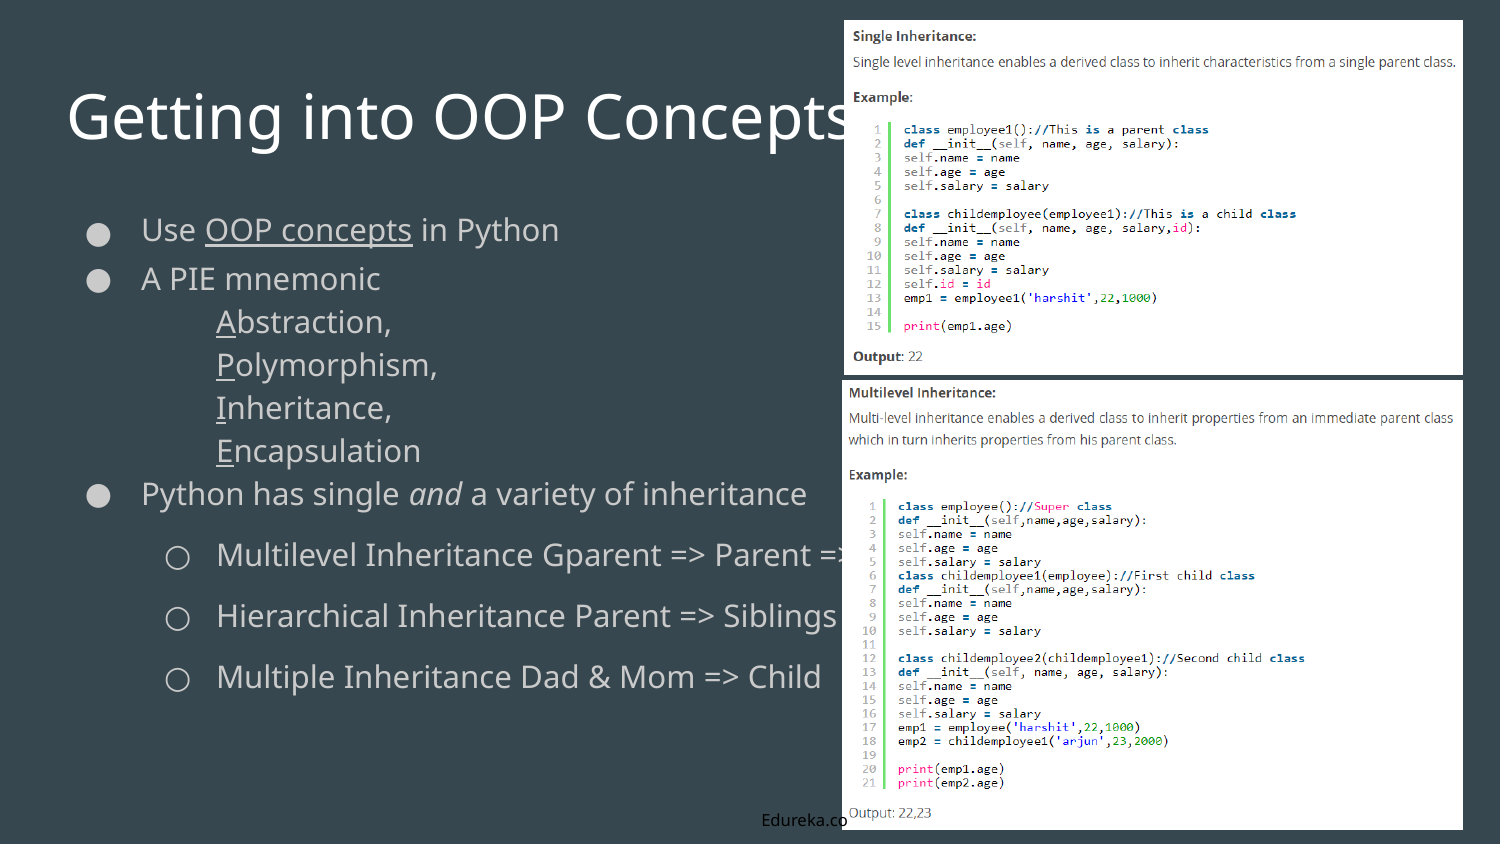

# Getting into OOP Concepts
Use OOP concepts in Python
A PIE mnemonic
	Abstraction,
	Polymorphism,
	Inheritance,
	Encapsulation
Python has single and a variety of inheritance
Multilevel Inheritance Gparent => Parent => Child
Hierarchical Inheritance Parent => Siblings
Multiple Inheritance Dad & Mom => Child
Edureka.co